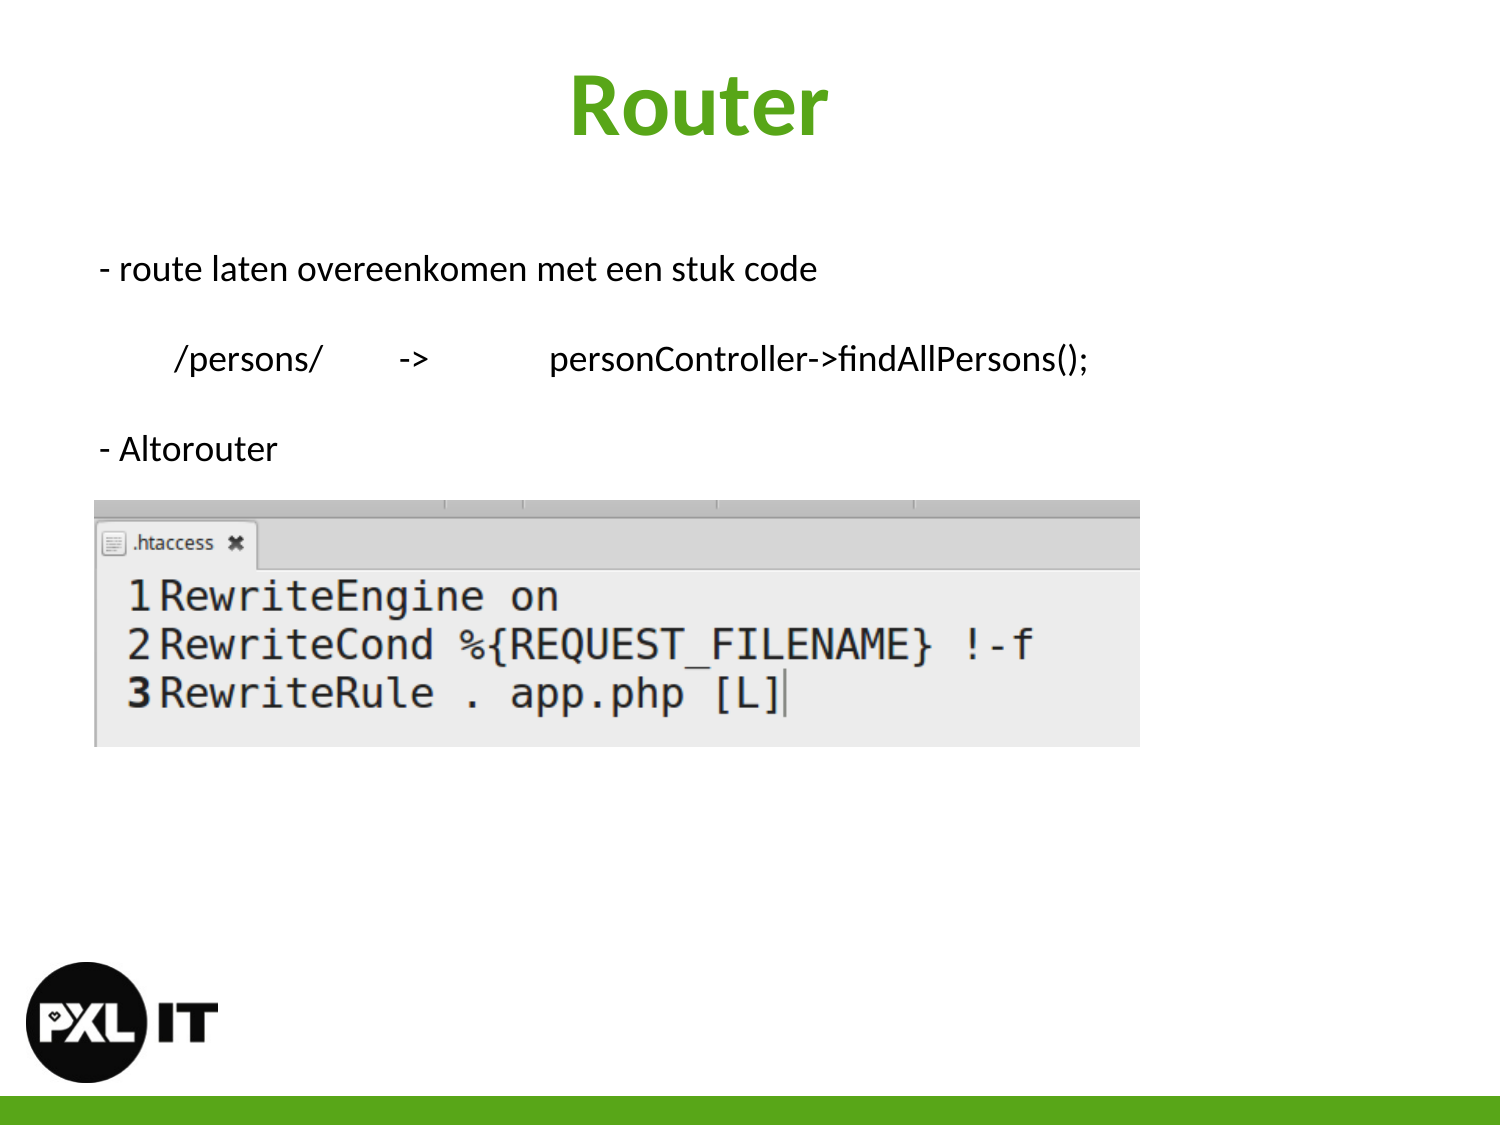

Router
- route laten overeenkomen met een stuk code
	/persons/		->		personController->findAllPersons();
- Altorouter
.htaccess